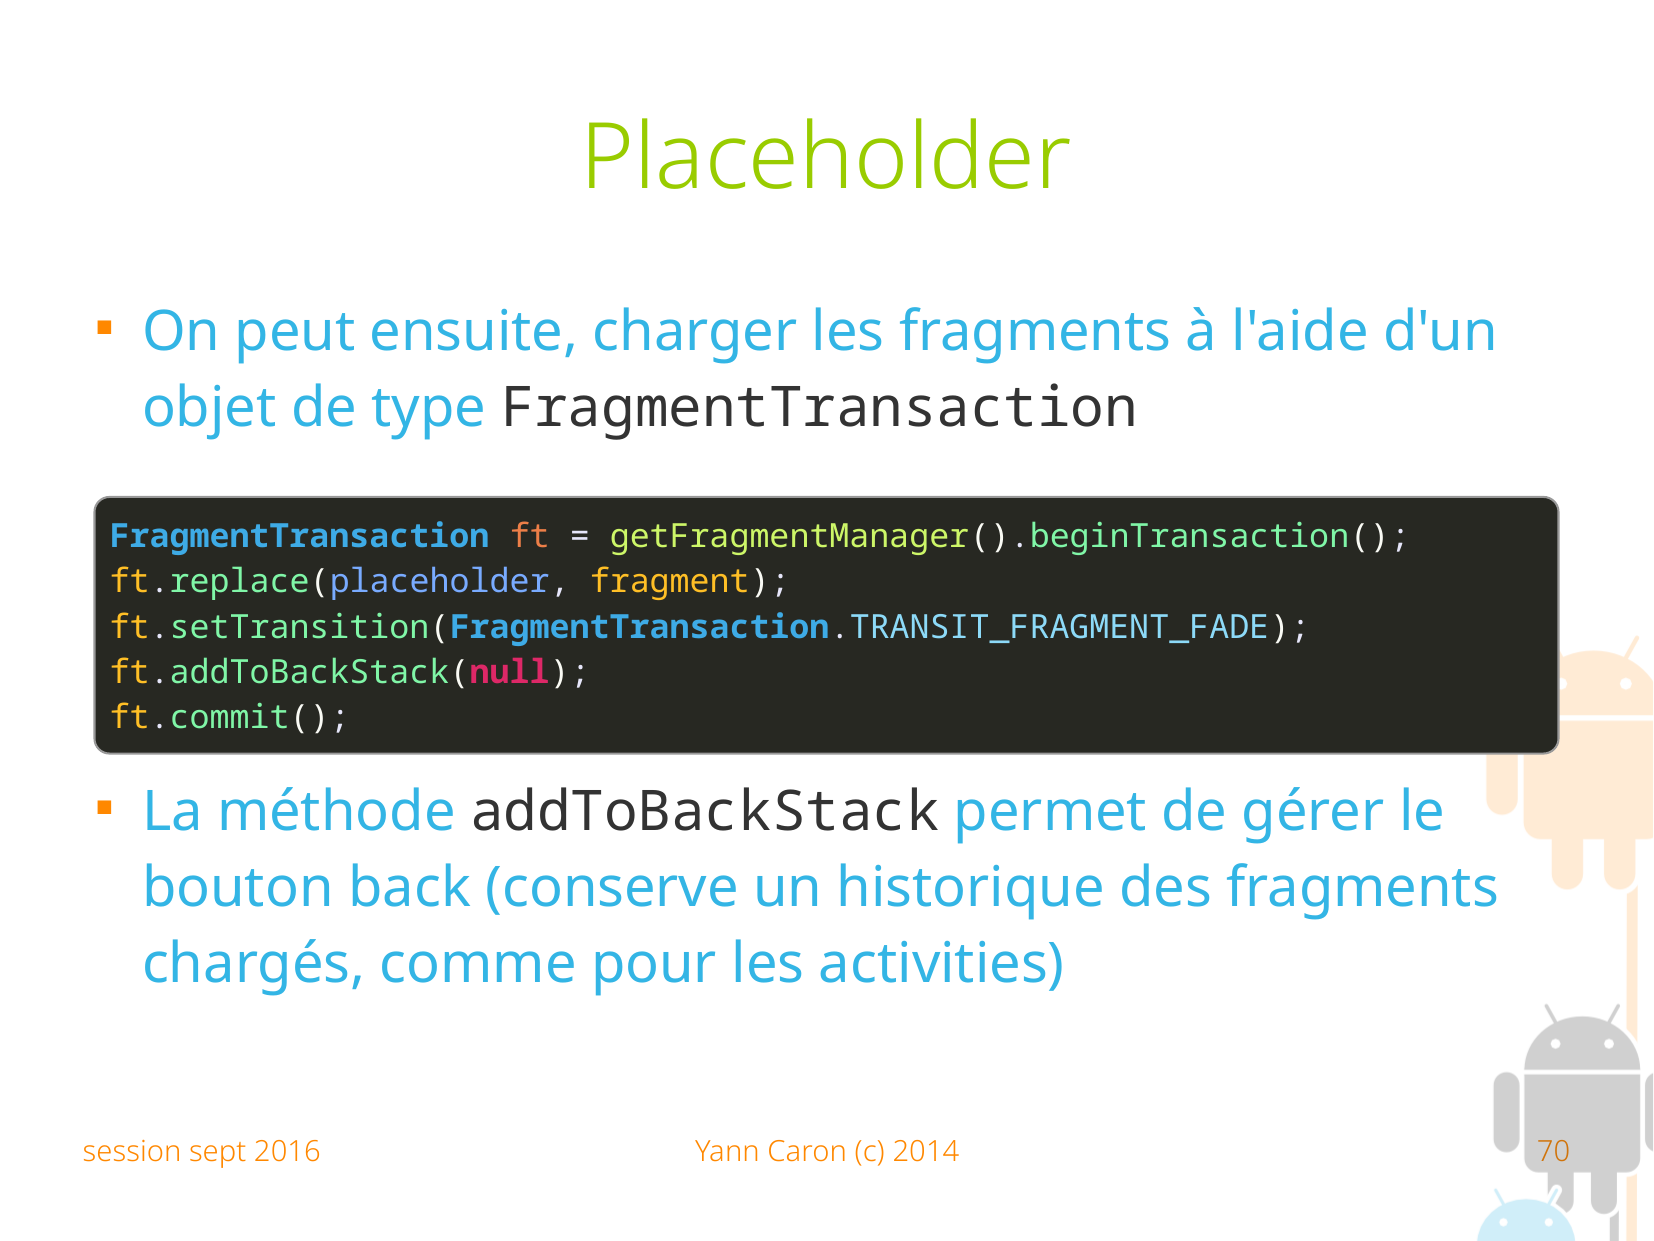

# Placeholder
On peut ensuite, charger les fragments à l'aide d'un objet de type FragmentTransaction
La méthode addToBackStack permet de gérer le bouton back (conserve un historique des fragments chargés, comme pour les activities)
FragmentTransaction ft = getFragmentManager().beginTransaction();
ft.replace(placeholder, fragment);
ft.setTransition(FragmentTransaction.TRANSIT_FRAGMENT_FADE);
ft.addToBackStack(null);
ft.commit();
session sept 2016
Yann Caron (c) 2014
70